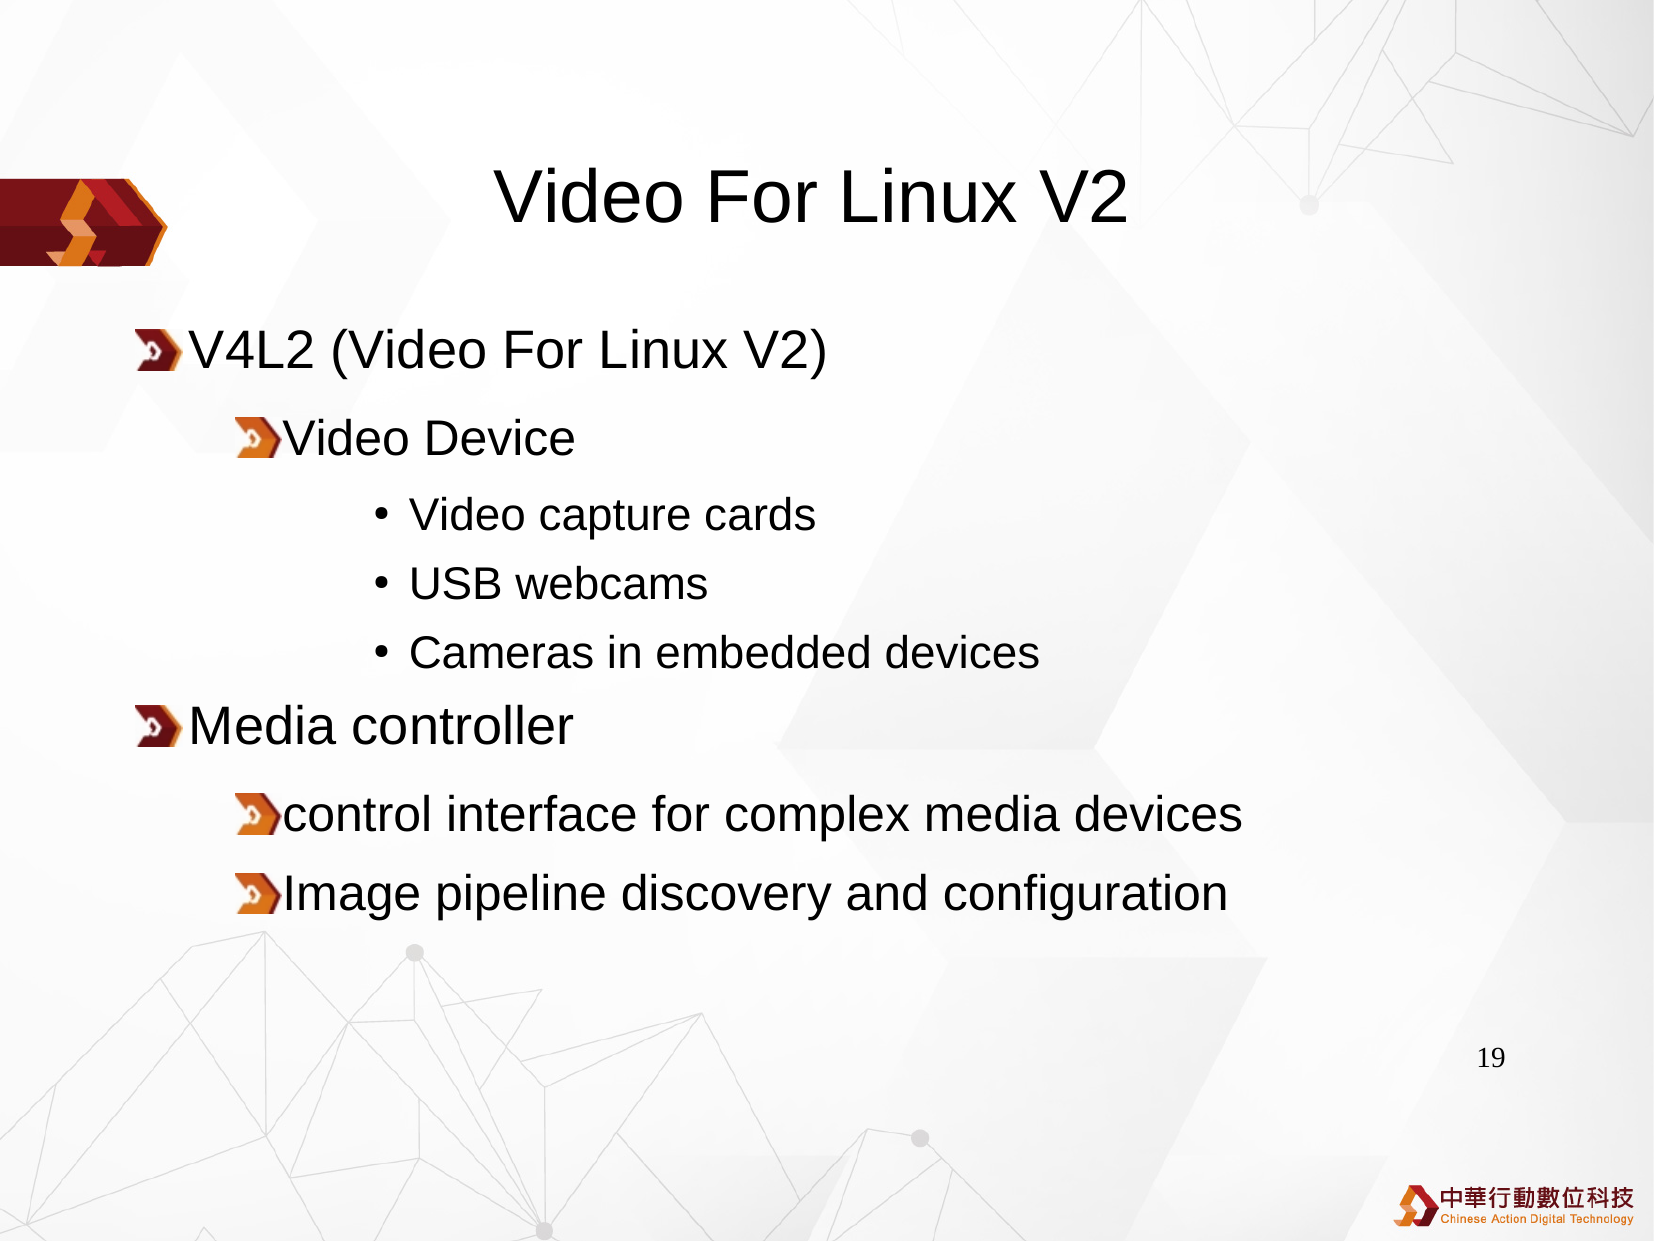

# Video For Linux V2
V4L2 (Video For Linux V2)
Video Device
Video capture cards
USB webcams
Cameras in embedded devices
Media controller
control interface for complex media devices
Image pipeline discovery and configuration
19